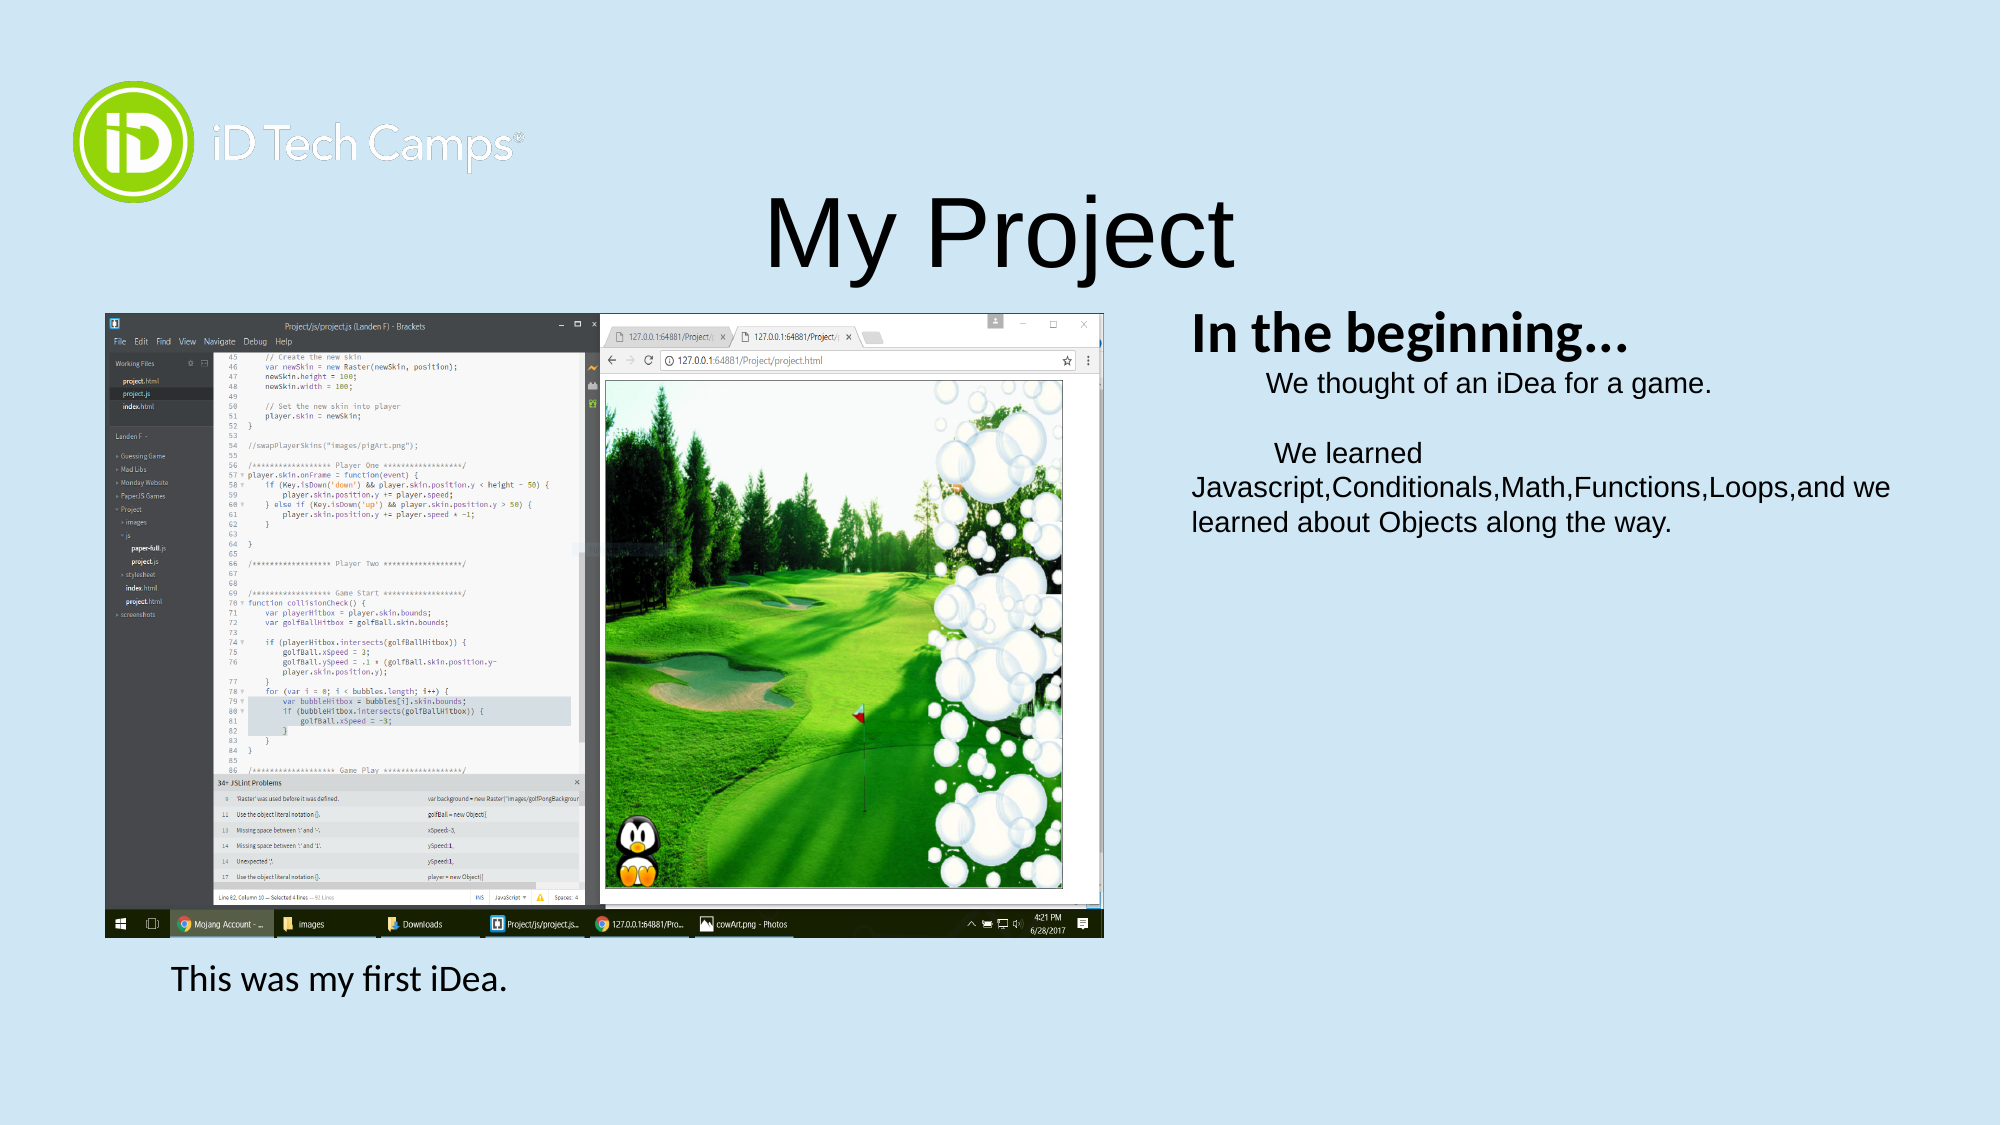

My Project
In the beginning...
 We thought of an iDea for a game.
 We learned Javascript,Conditionals,Math,Functions,Loops,and we learned about Objects along the way.
This was my first iDea.